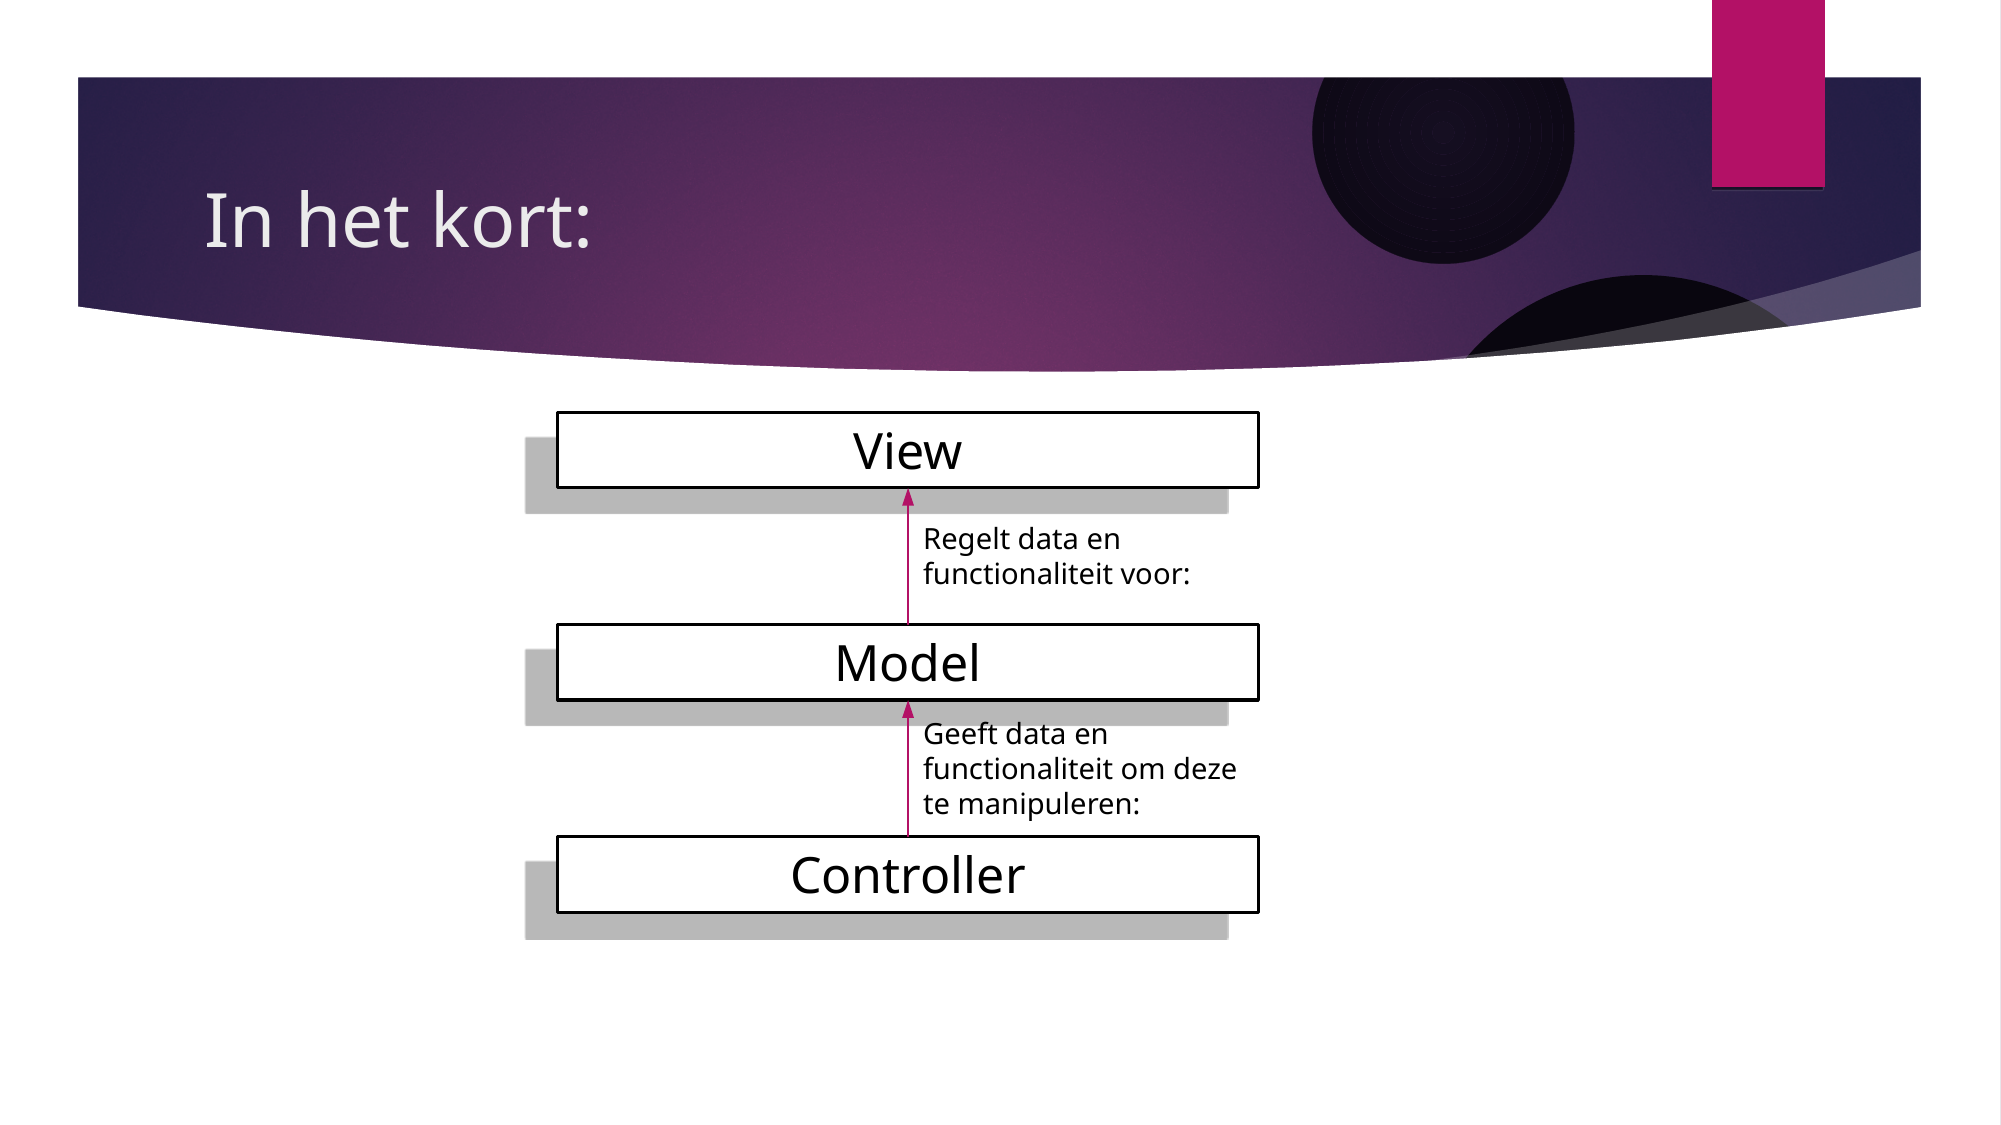

# In het kort:
View
Regelt data en functionaliteit voor:
Model
Geeft data en functionaliteit om deze te manipuleren:
Controller